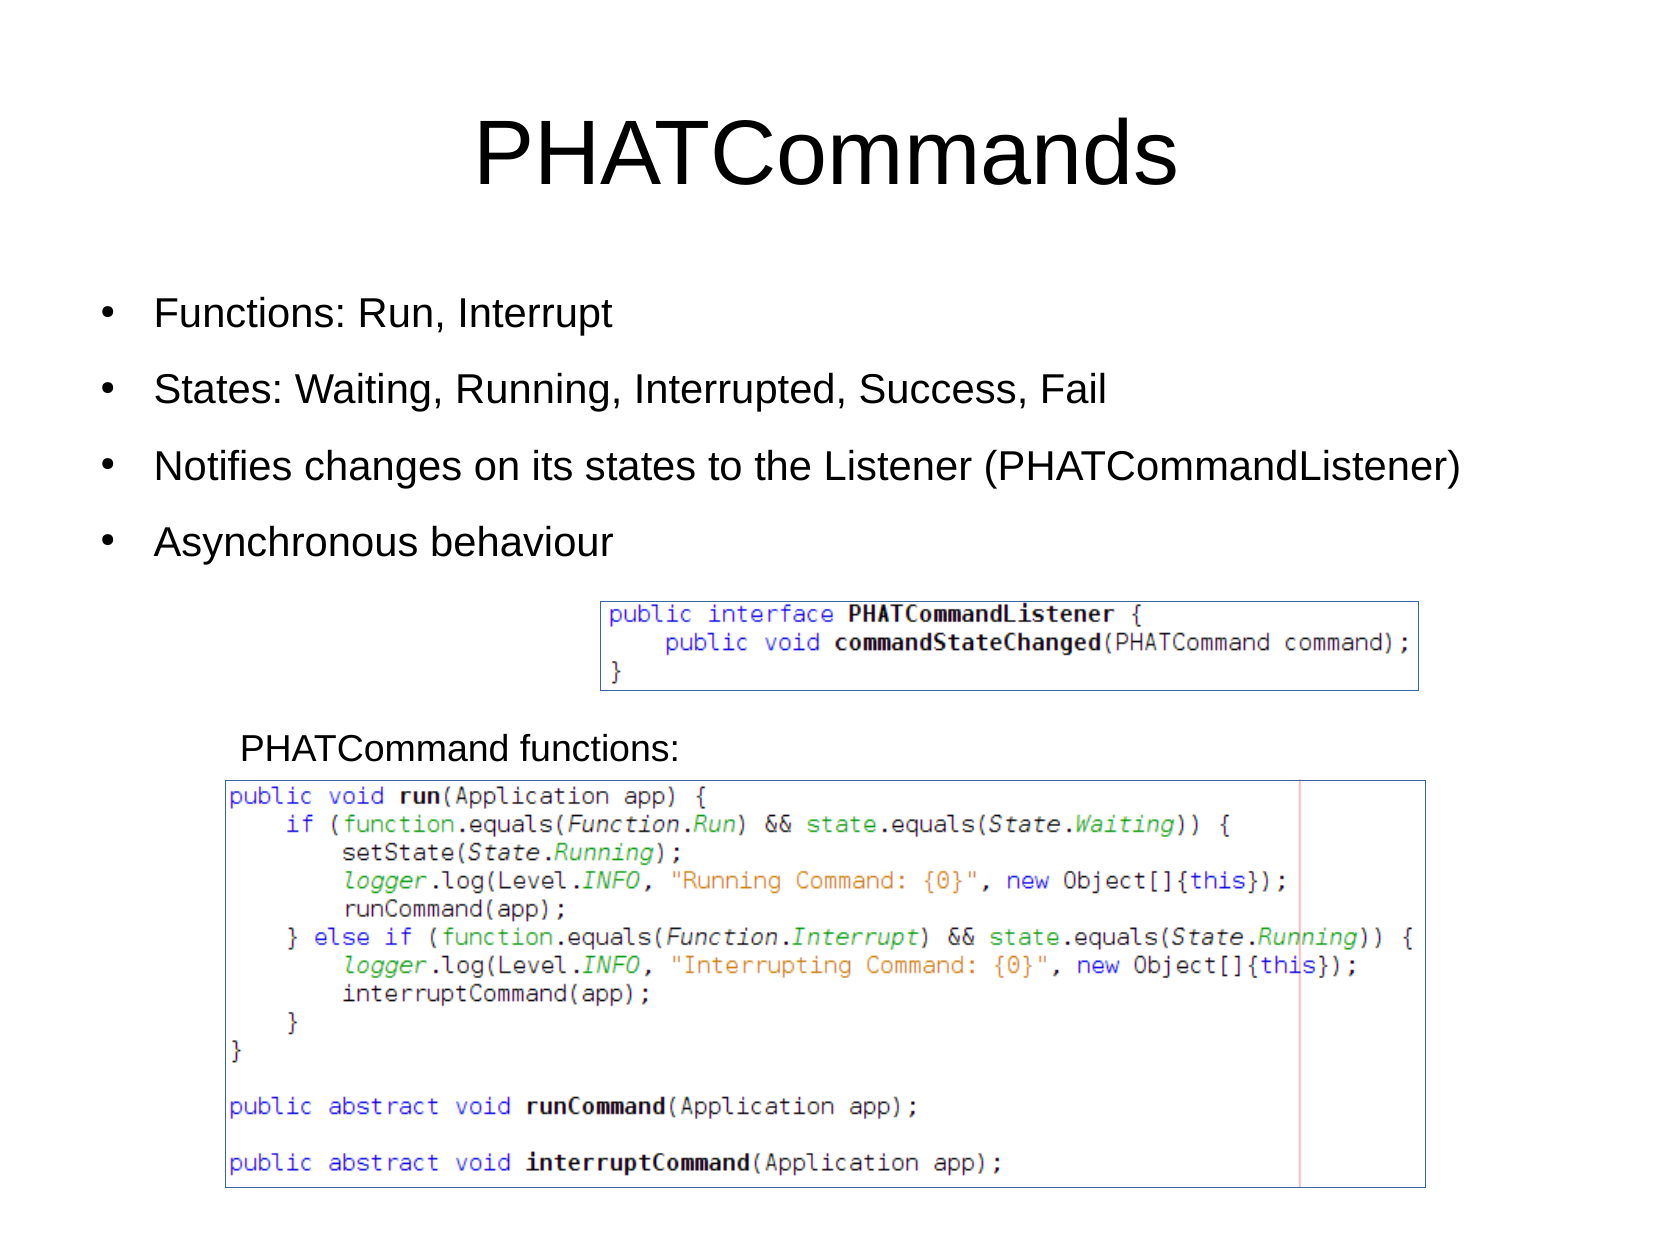

# PHATCommands
Functions: Run, Interrupt
States: Waiting, Running, Interrupted, Success, Fail
Notifies changes on its states to the Listener (PHATCommandListener)
Asynchronous behaviour
PHATCommand functions: